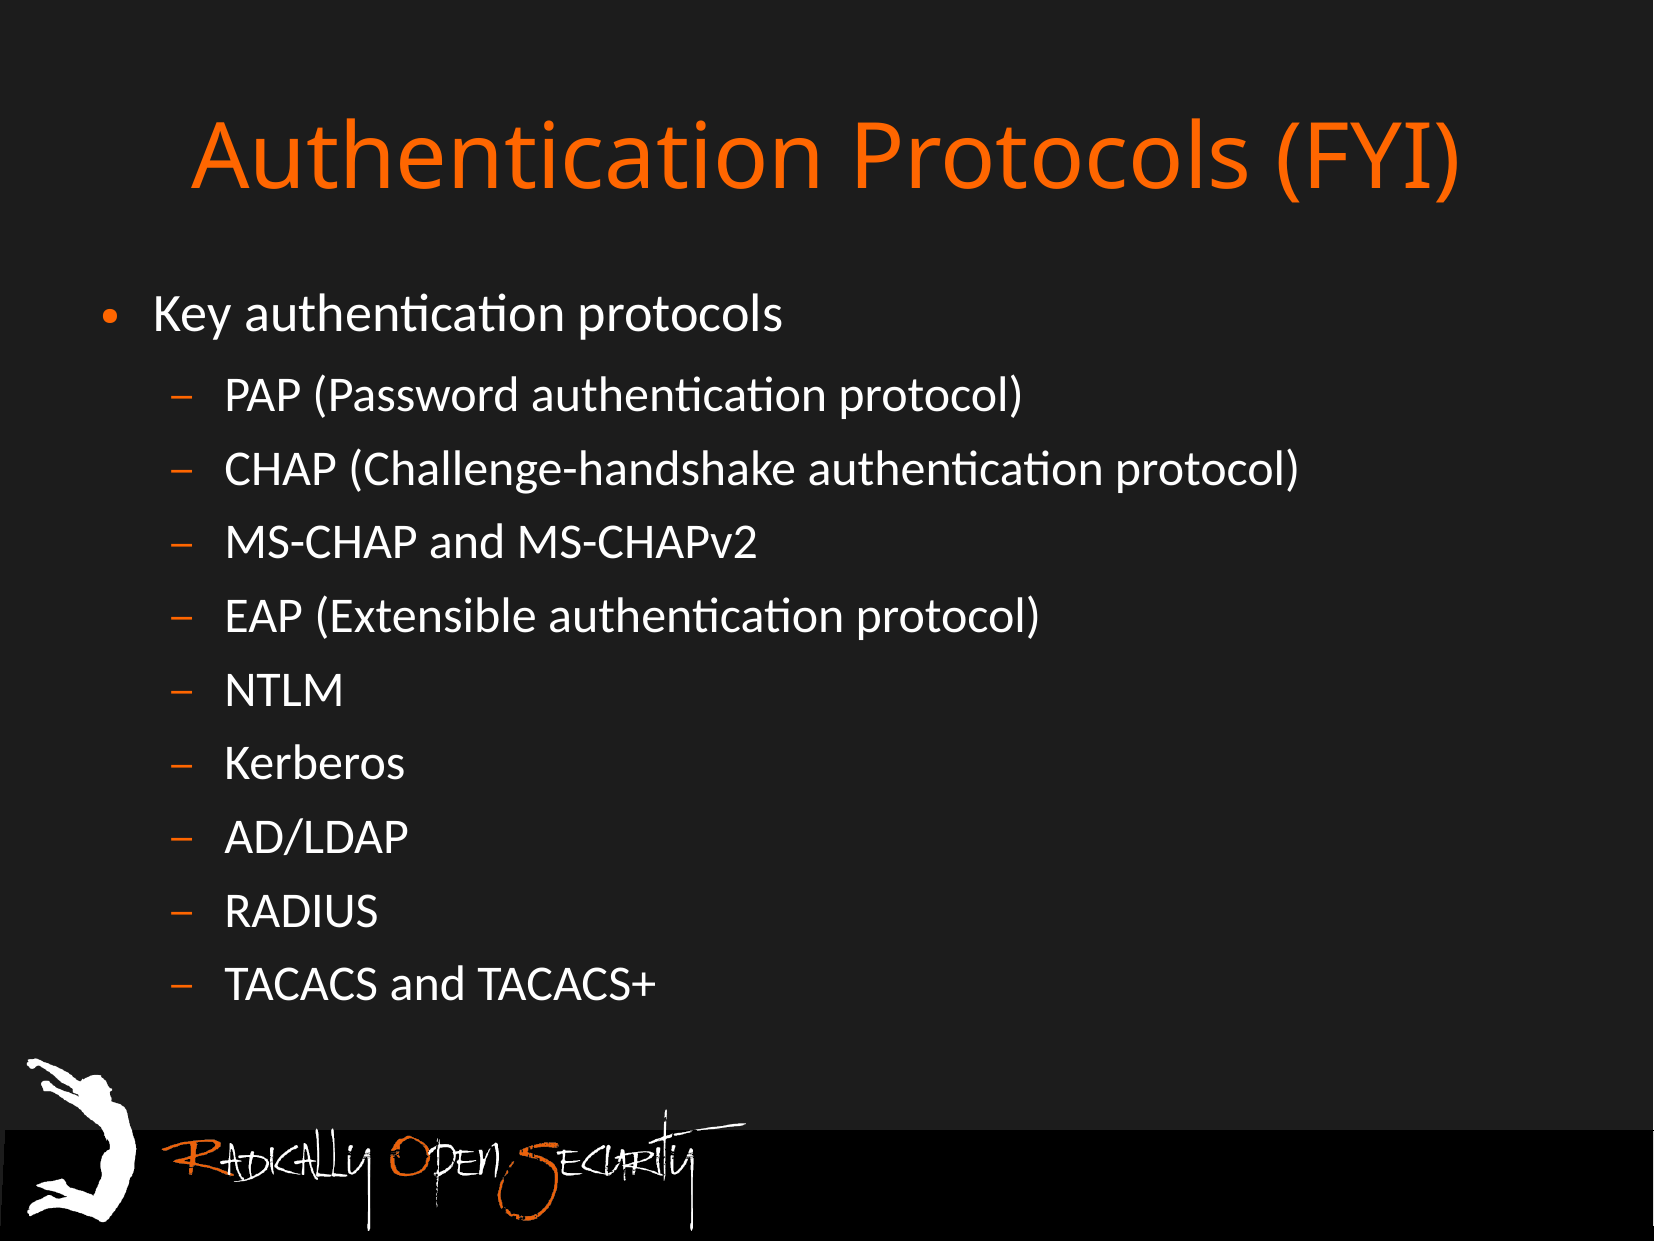

# Authentication Protocols (FYI)
Key authentication protocols
PAP (Password authentication protocol)
CHAP (Challenge-handshake authentication protocol)
MS-CHAP and MS-CHAPv2
EAP (Extensible authentication protocol)
NTLM
Kerberos
AD/LDAP
RADIUS
TACACS and TACACS+